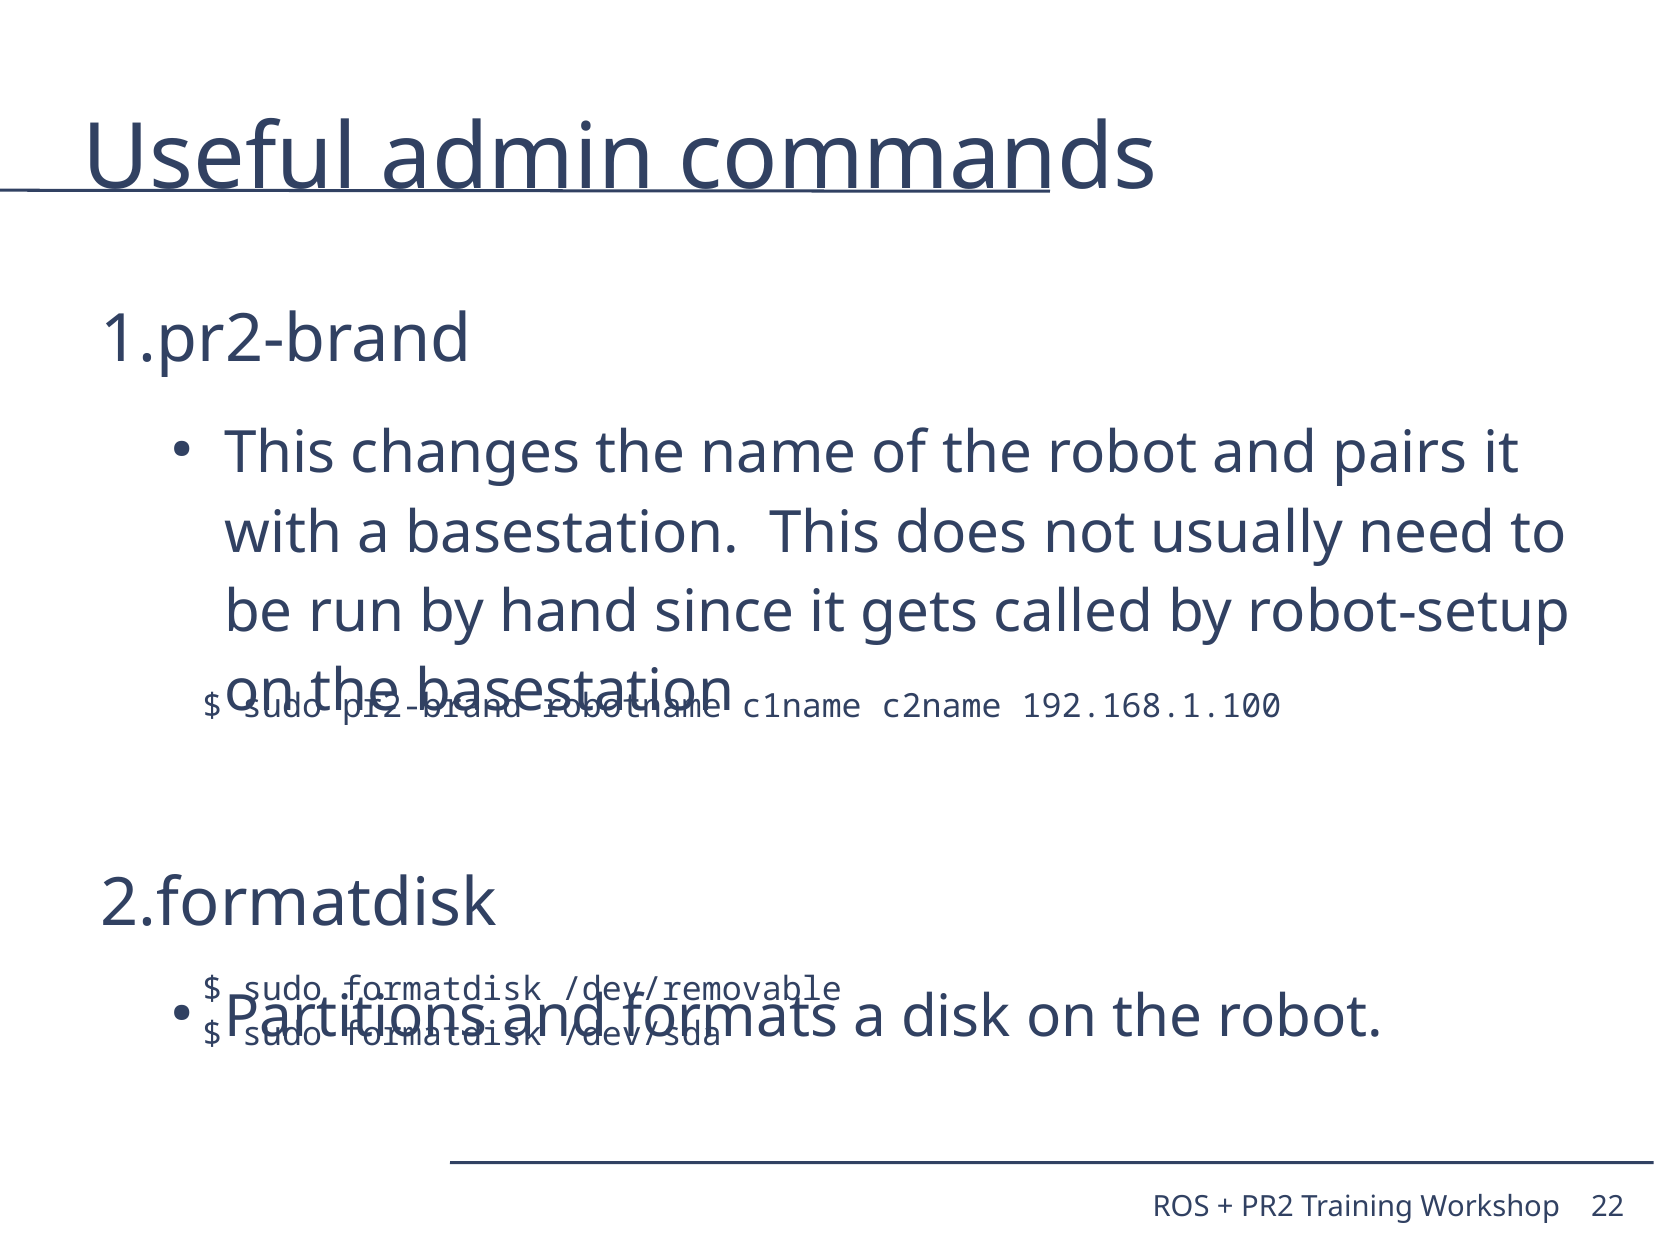

# Useful admin commands
pr2-brand
This changes the name of the robot and pairs it with a basestation. This does not usually need to be run by hand since it gets called by robot-setup on the basestation
formatdisk
Partitions and formats a disk on the robot.
$ sudo pr2-brand robotname c1name c2name 192.168.1.100
$ sudo formatdisk /dev/removable
$ sudo formatdisk /dev/sda